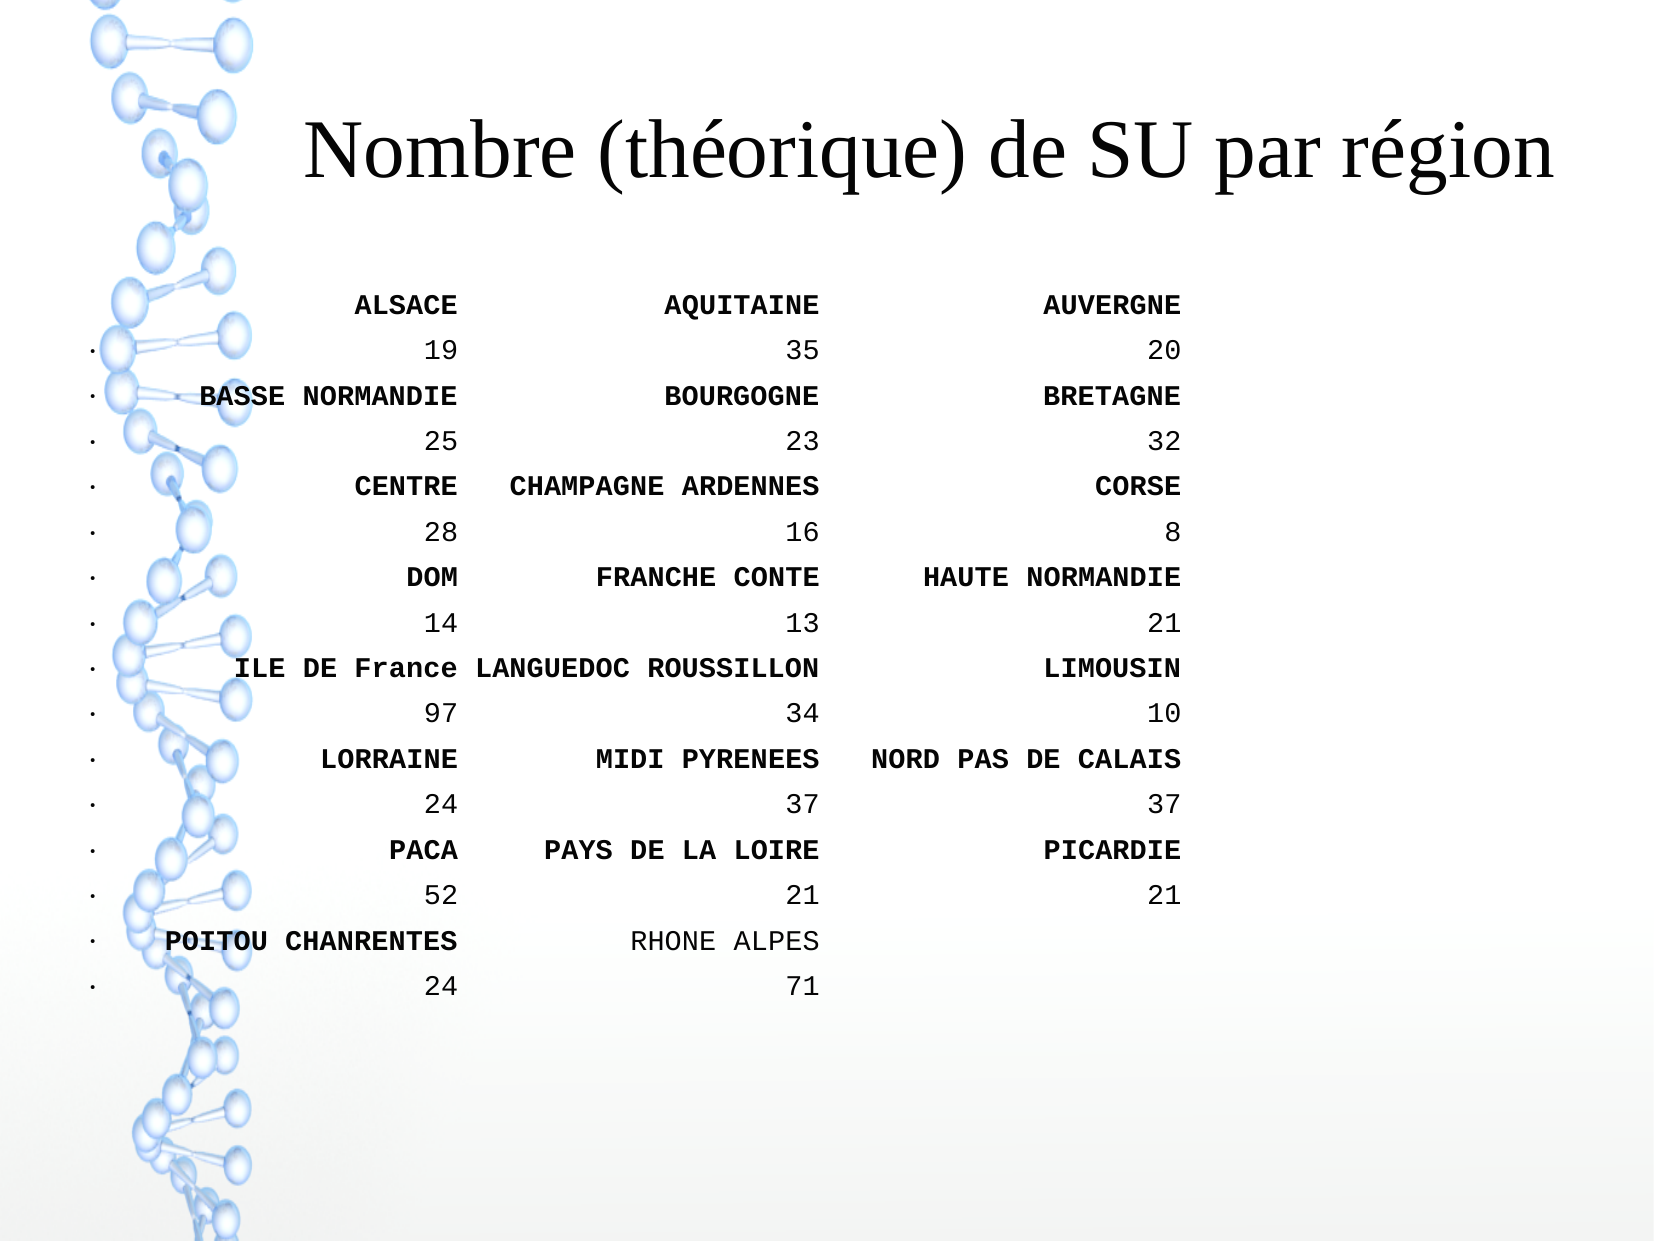

# Nombre (théorique) de SU par région
 ALSACE AQUITAINE AUVERGNE
 19 35 20
 BASSE NORMANDIE BOURGOGNE BRETAGNE
 25 23 32
 CENTRE CHAMPAGNE ARDENNES CORSE
 28 16 8
 DOM FRANCHE CONTE HAUTE NORMANDIE
 14 13 21
 ILE DE France LANGUEDOC ROUSSILLON LIMOUSIN
 97 34 10
 LORRAINE MIDI PYRENEES NORD PAS DE CALAIS
 24 37 37
 PACA PAYS DE LA LOIRE PICARDIE
 52 21 21
 POITOU CHANRENTES RHONE ALPES
 24 71